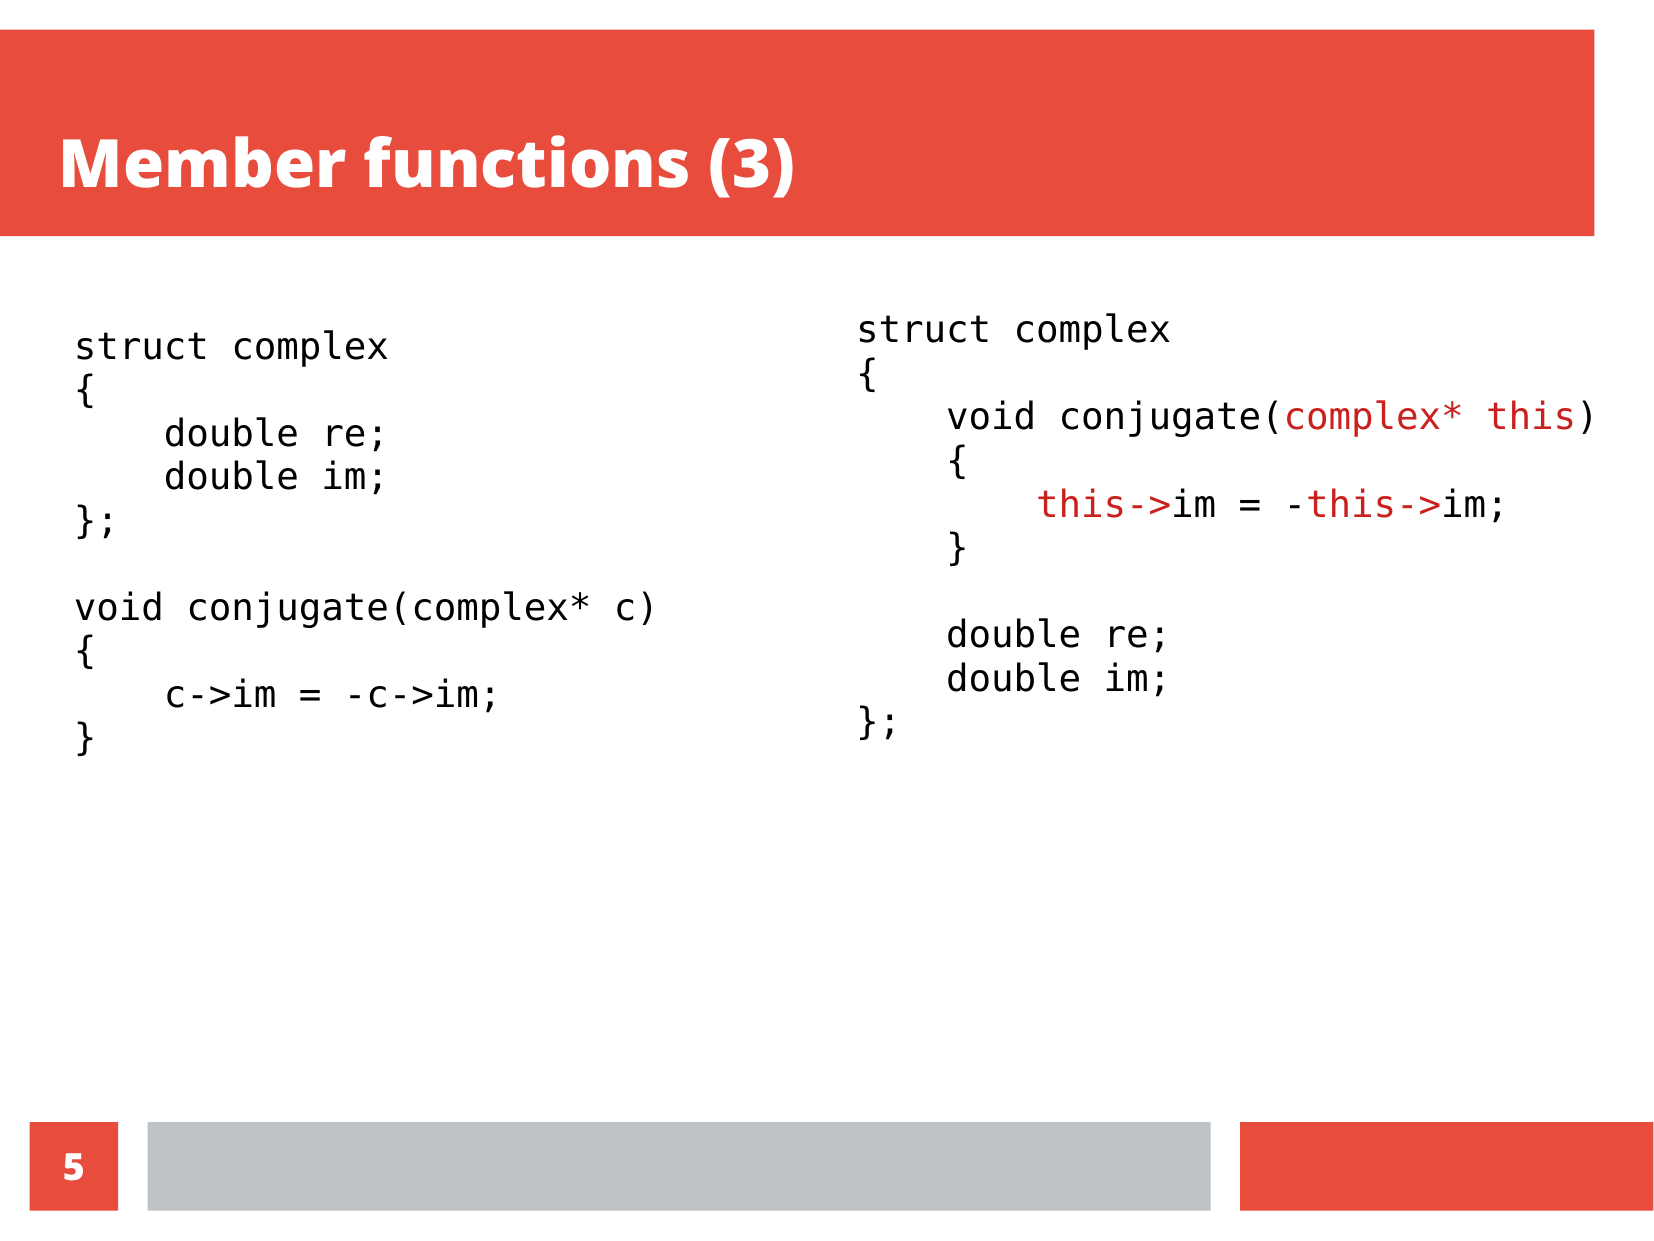

# Member functions (3)
struct complex
{
 void conjugate(complex* this)
 {
 this->im = -this->im;
 }
 double re;
 double im;
};
struct complex
{
 double re;
 double im;
};
void conjugate(complex* c)
{
 c->im = -c->im;
}
5